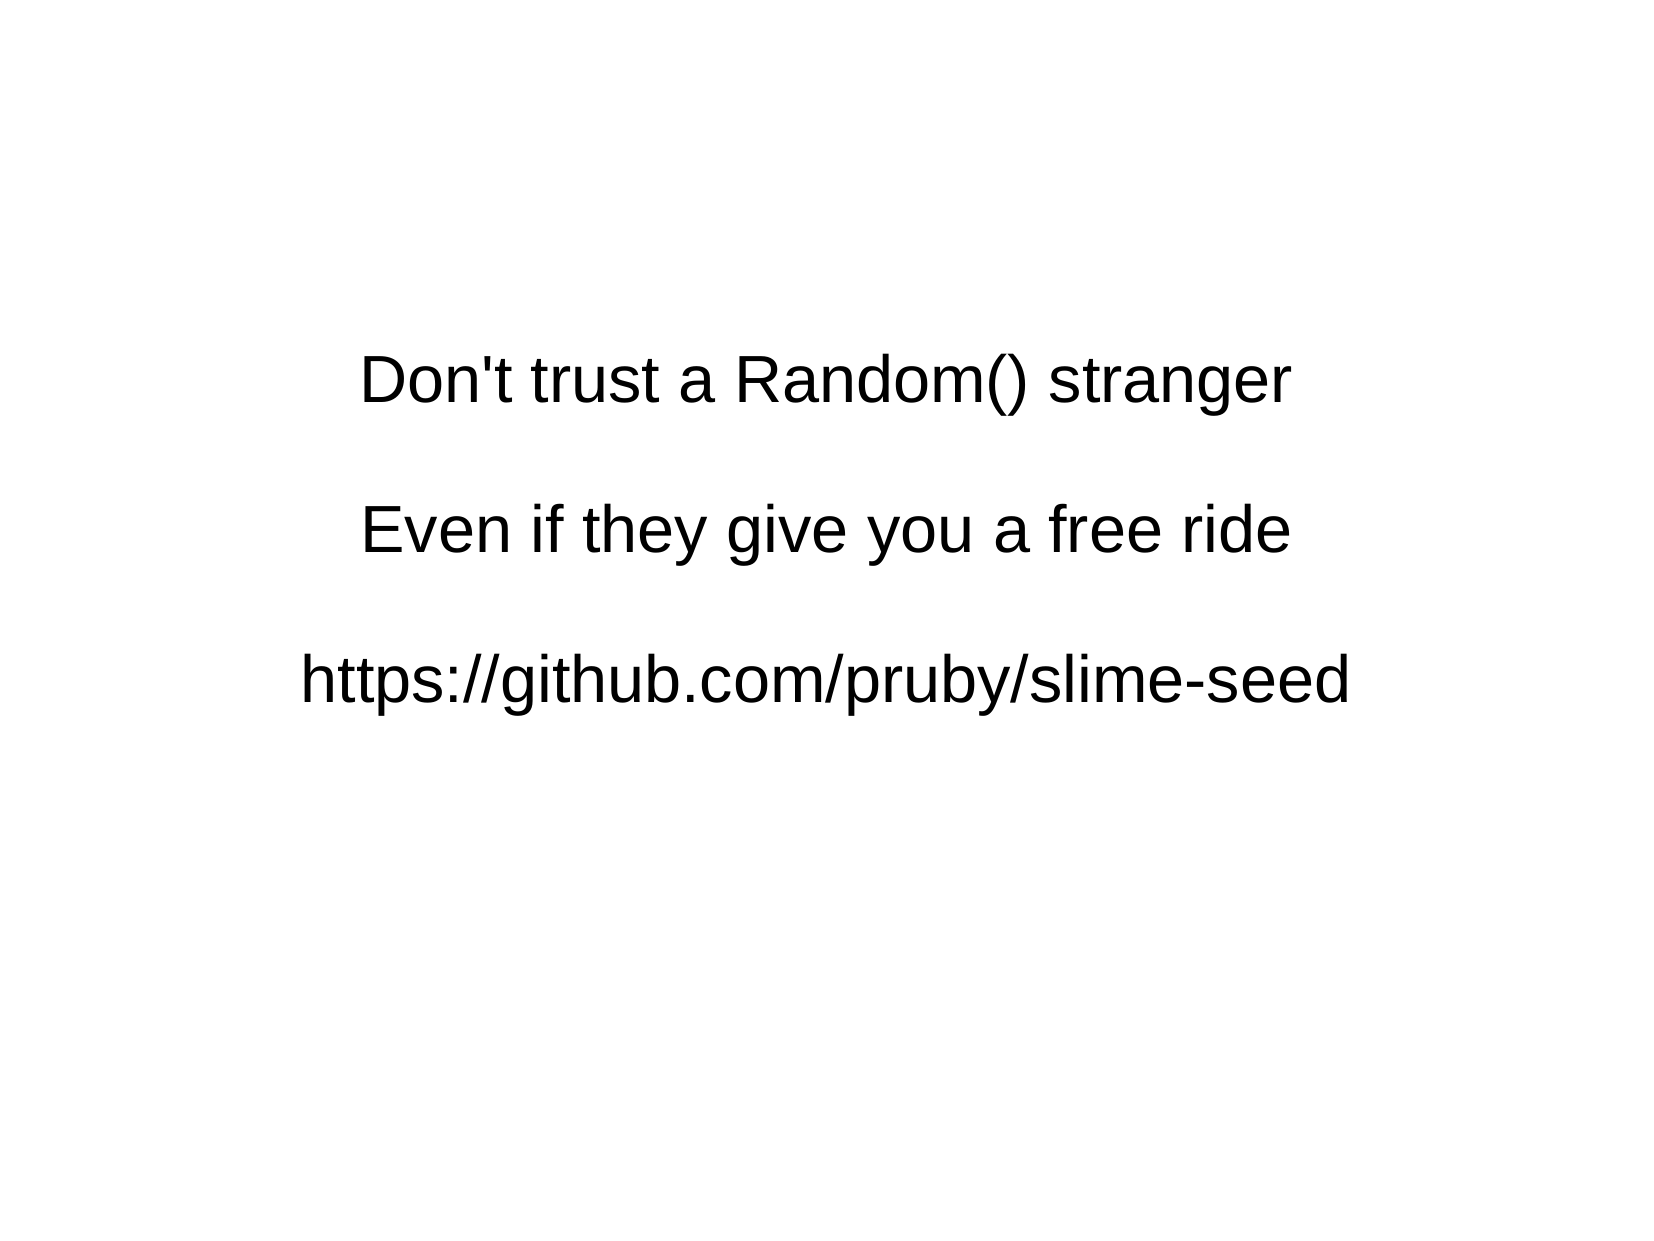

# Don't trust a Random() stranger
Even if they give you a free ride
https://github.com/pruby/slime-seed